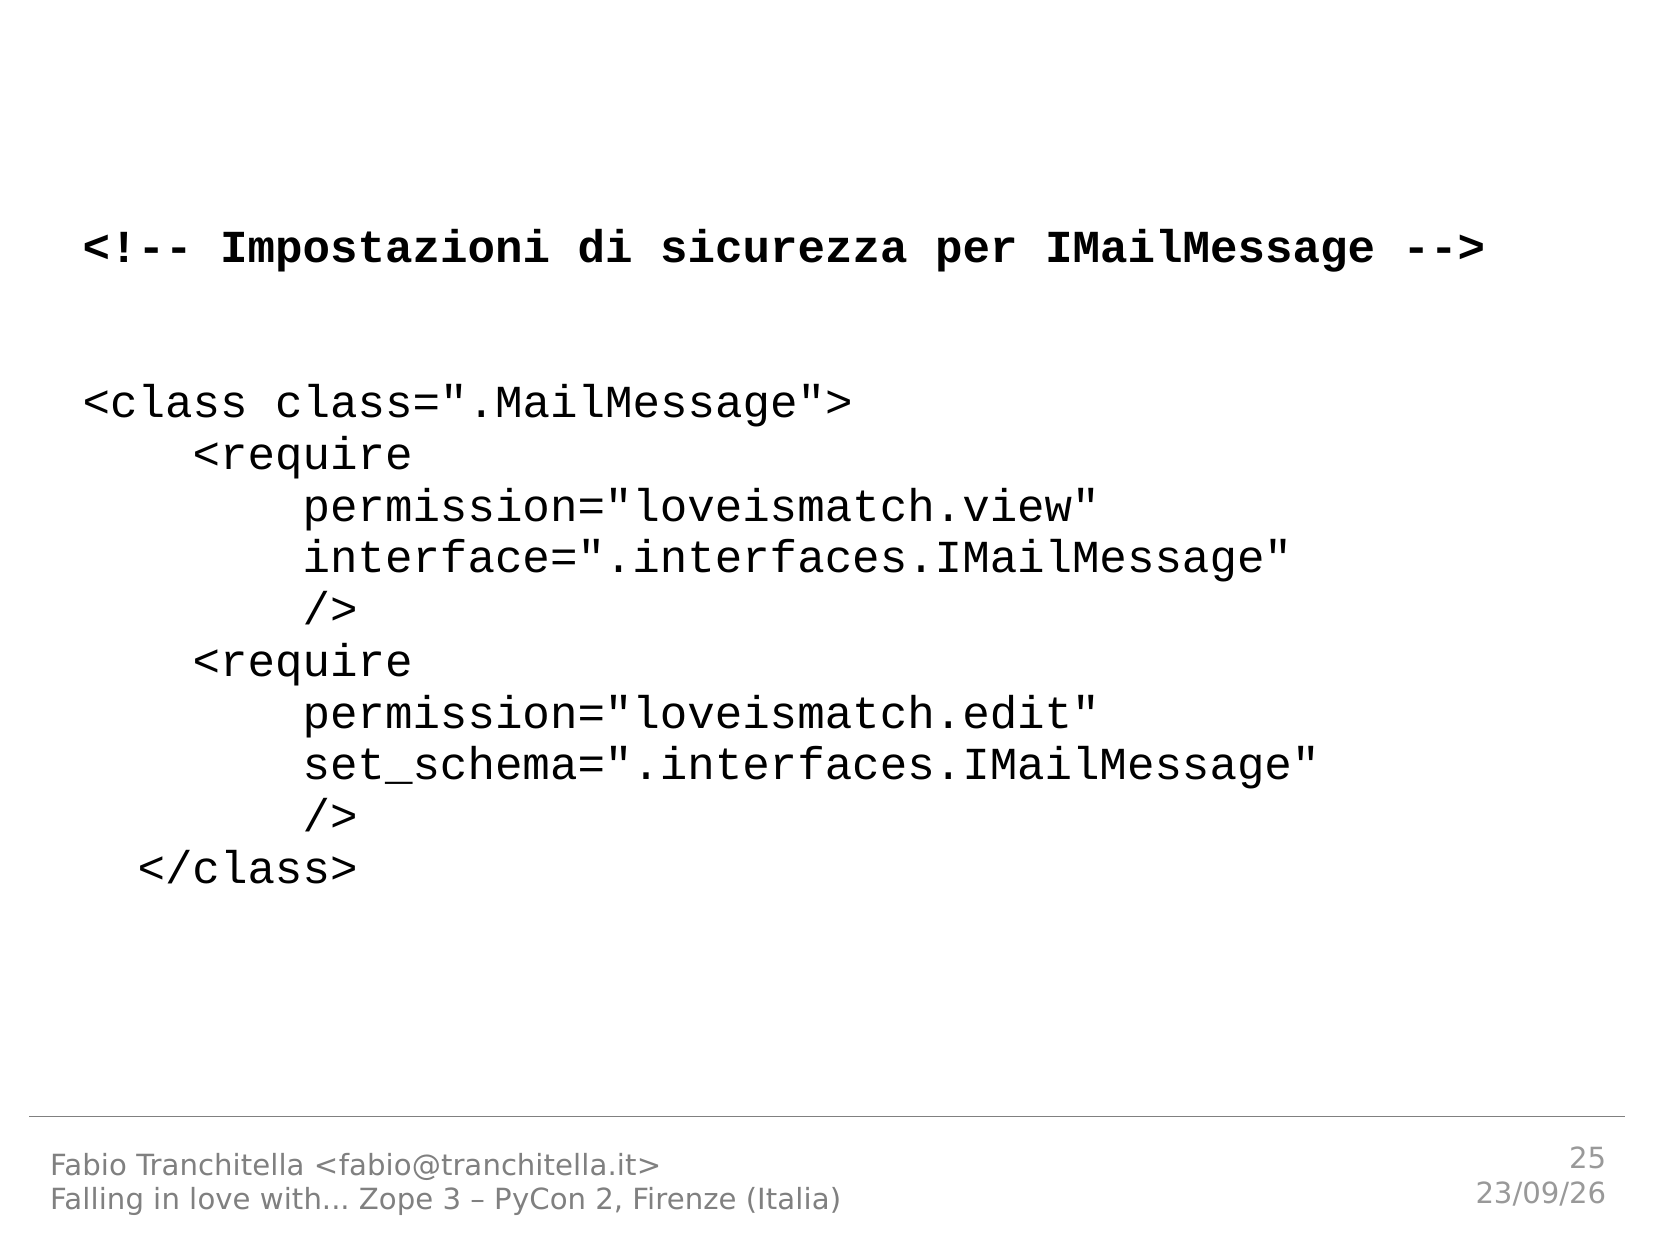

# <!-- Impostazioni di sicurezza per IMailMessage -->
<class class=".MailMessage">
 <require
 permission="loveismatch.view"
 interface=".interfaces.IMailMessage"
 />
 <require
 permission="loveismatch.edit"
 set_schema=".interfaces.IMailMessage"
 />
 </class>
25